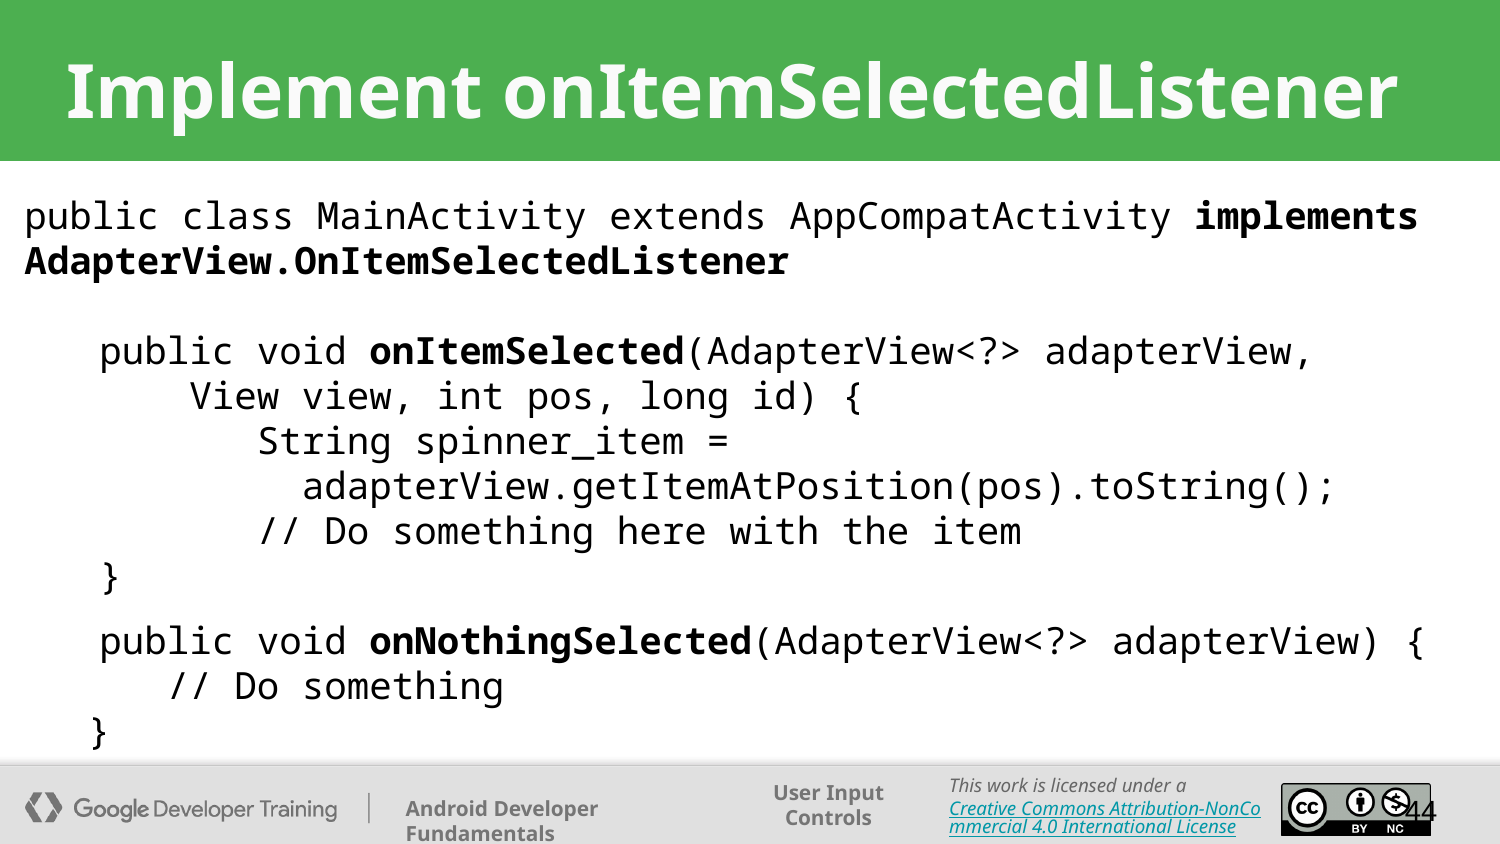

# Implement onItemSelectedListener
public class MainActivity extends AppCompatActivity implements AdapterView.OnItemSelectedListener
public void onItemSelected(AdapterView<?> adapterView,
 View view, int pos, long id) {
 String spinner_item =
 adapterView.getItemAtPosition(pos).toString();
 // Do something here with the item
}
public void onNothingSelected(AdapterView<?> adapterView) {
 // Do something
}